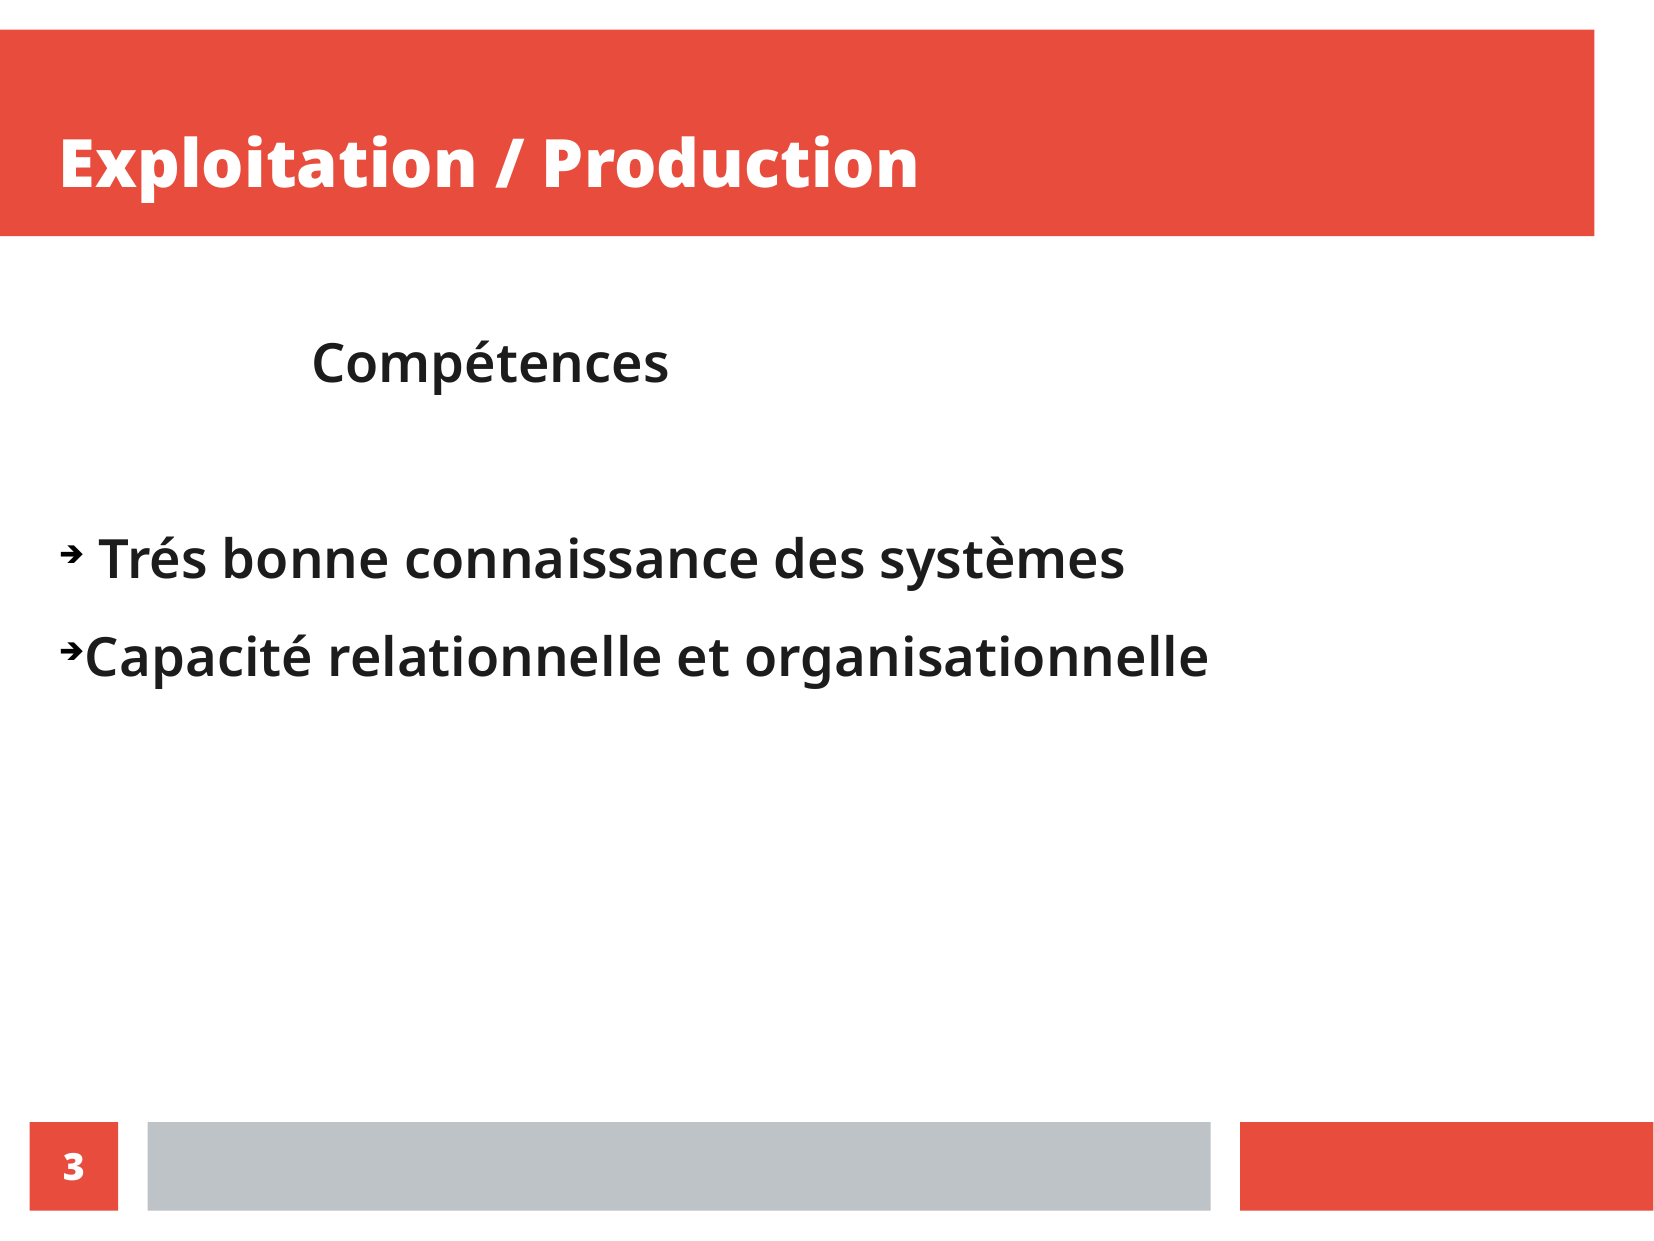

# Exploitation / Production
 Compétences
 Trés bonne connaissance des systèmes
Capacité relationnelle et organisationnelle
3